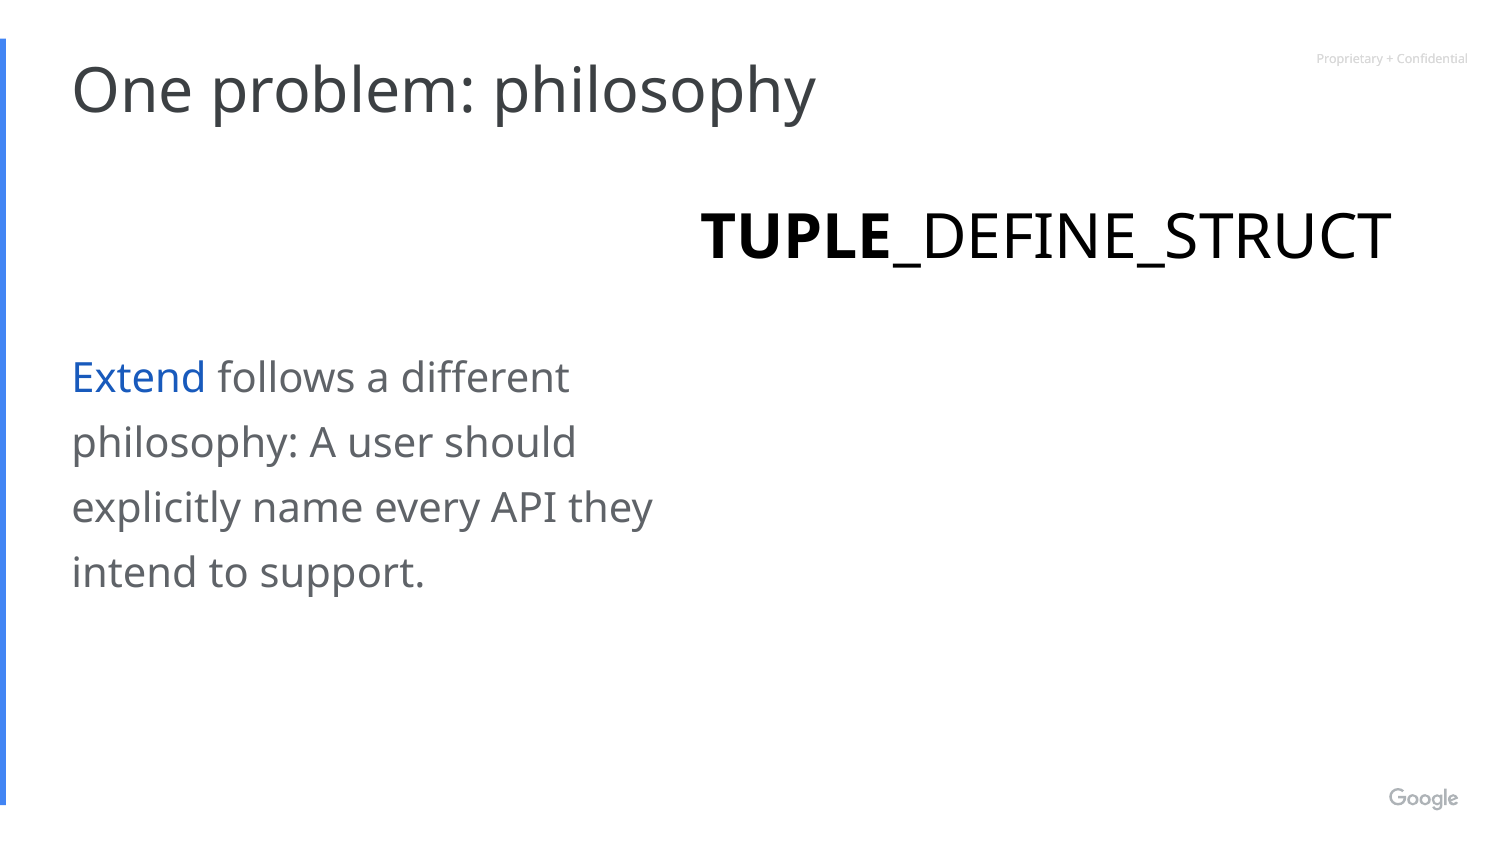

# One problem: philosophy
TUPLE_DEFINE_STRUCT
Extend follows a different philosophy: A user should explicitly name every API they intend to support.